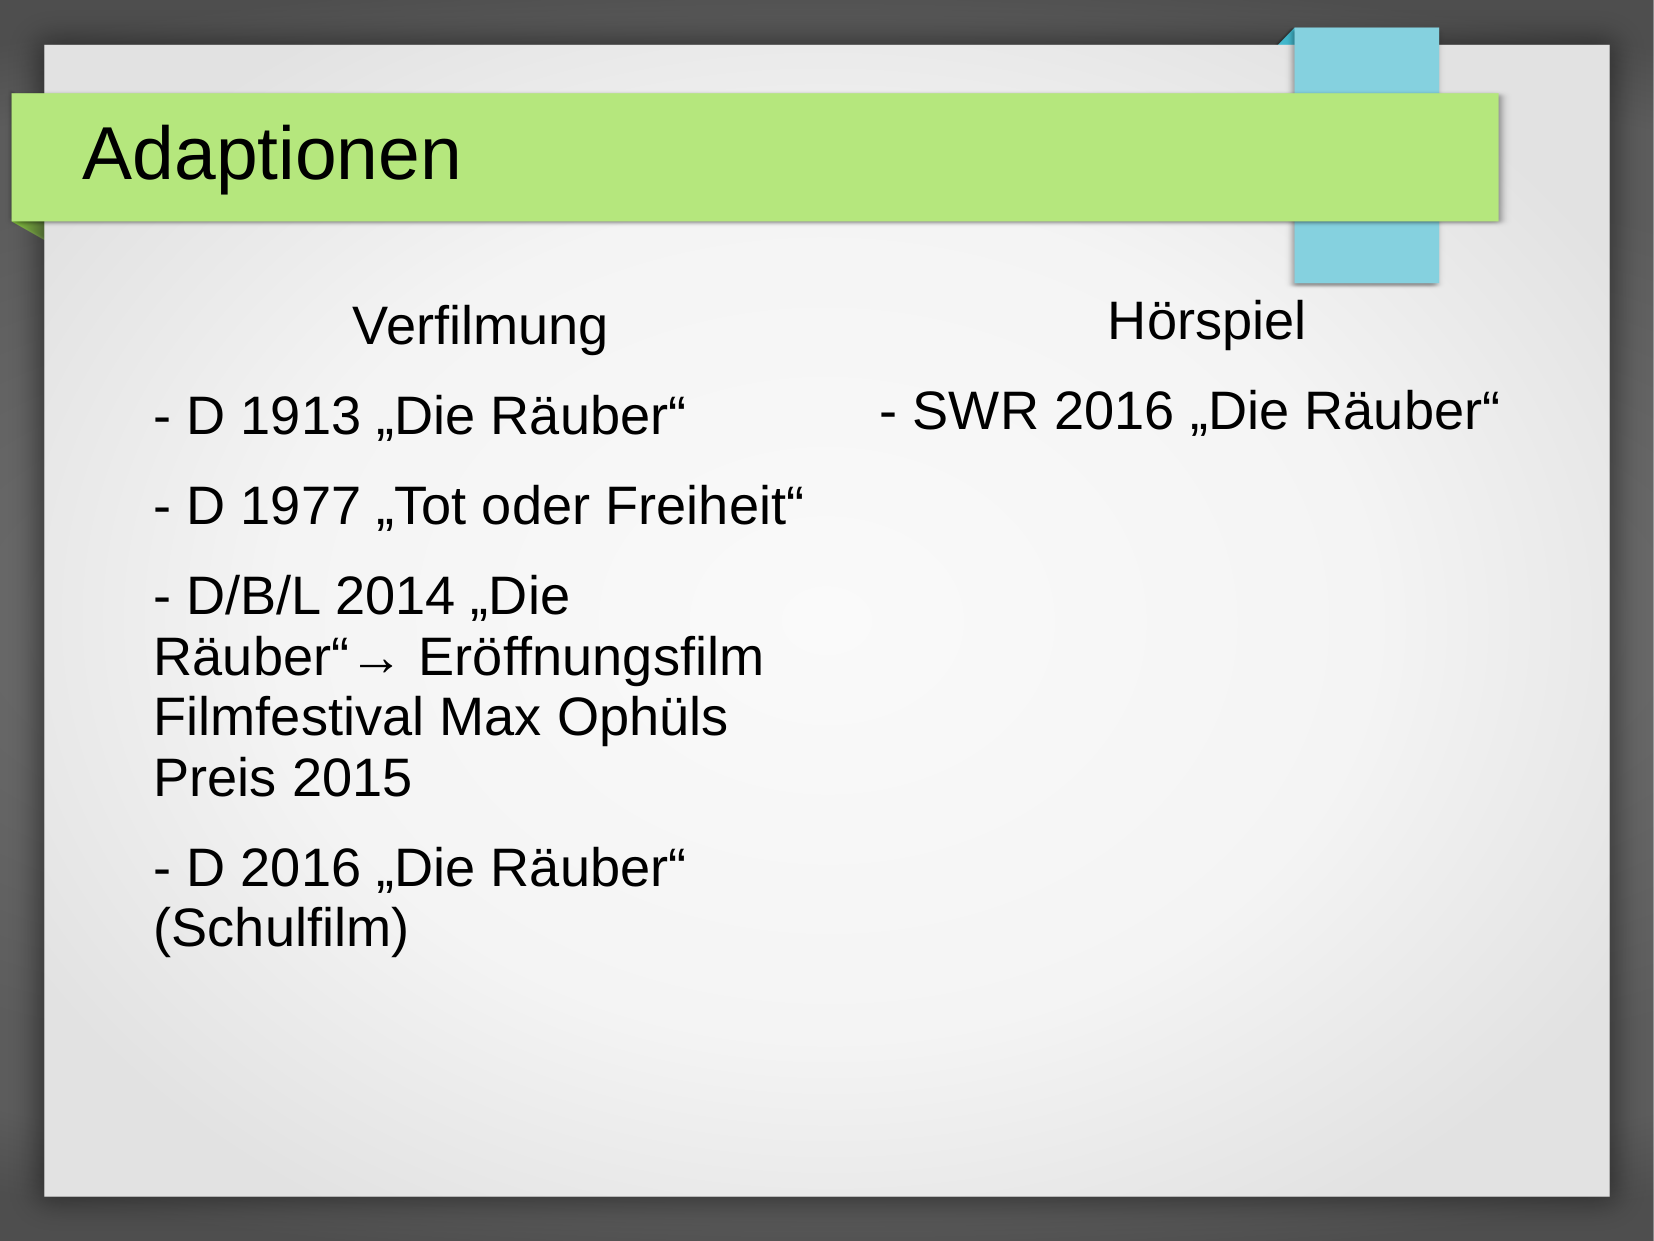

# Adaptionen
Hörspiel
- SWR 2016 „Die Räuber“
Verfilmung
- D 1913 „Die Räuber“
- D 1977 „Tot oder Freiheit“
- D/B/L 2014 „Die 	Räuber“→ Eröffnungsfilm Filmfestival Max Ophüls Preis 2015
- D 2016 „Die Räuber“ (Schulfilm)